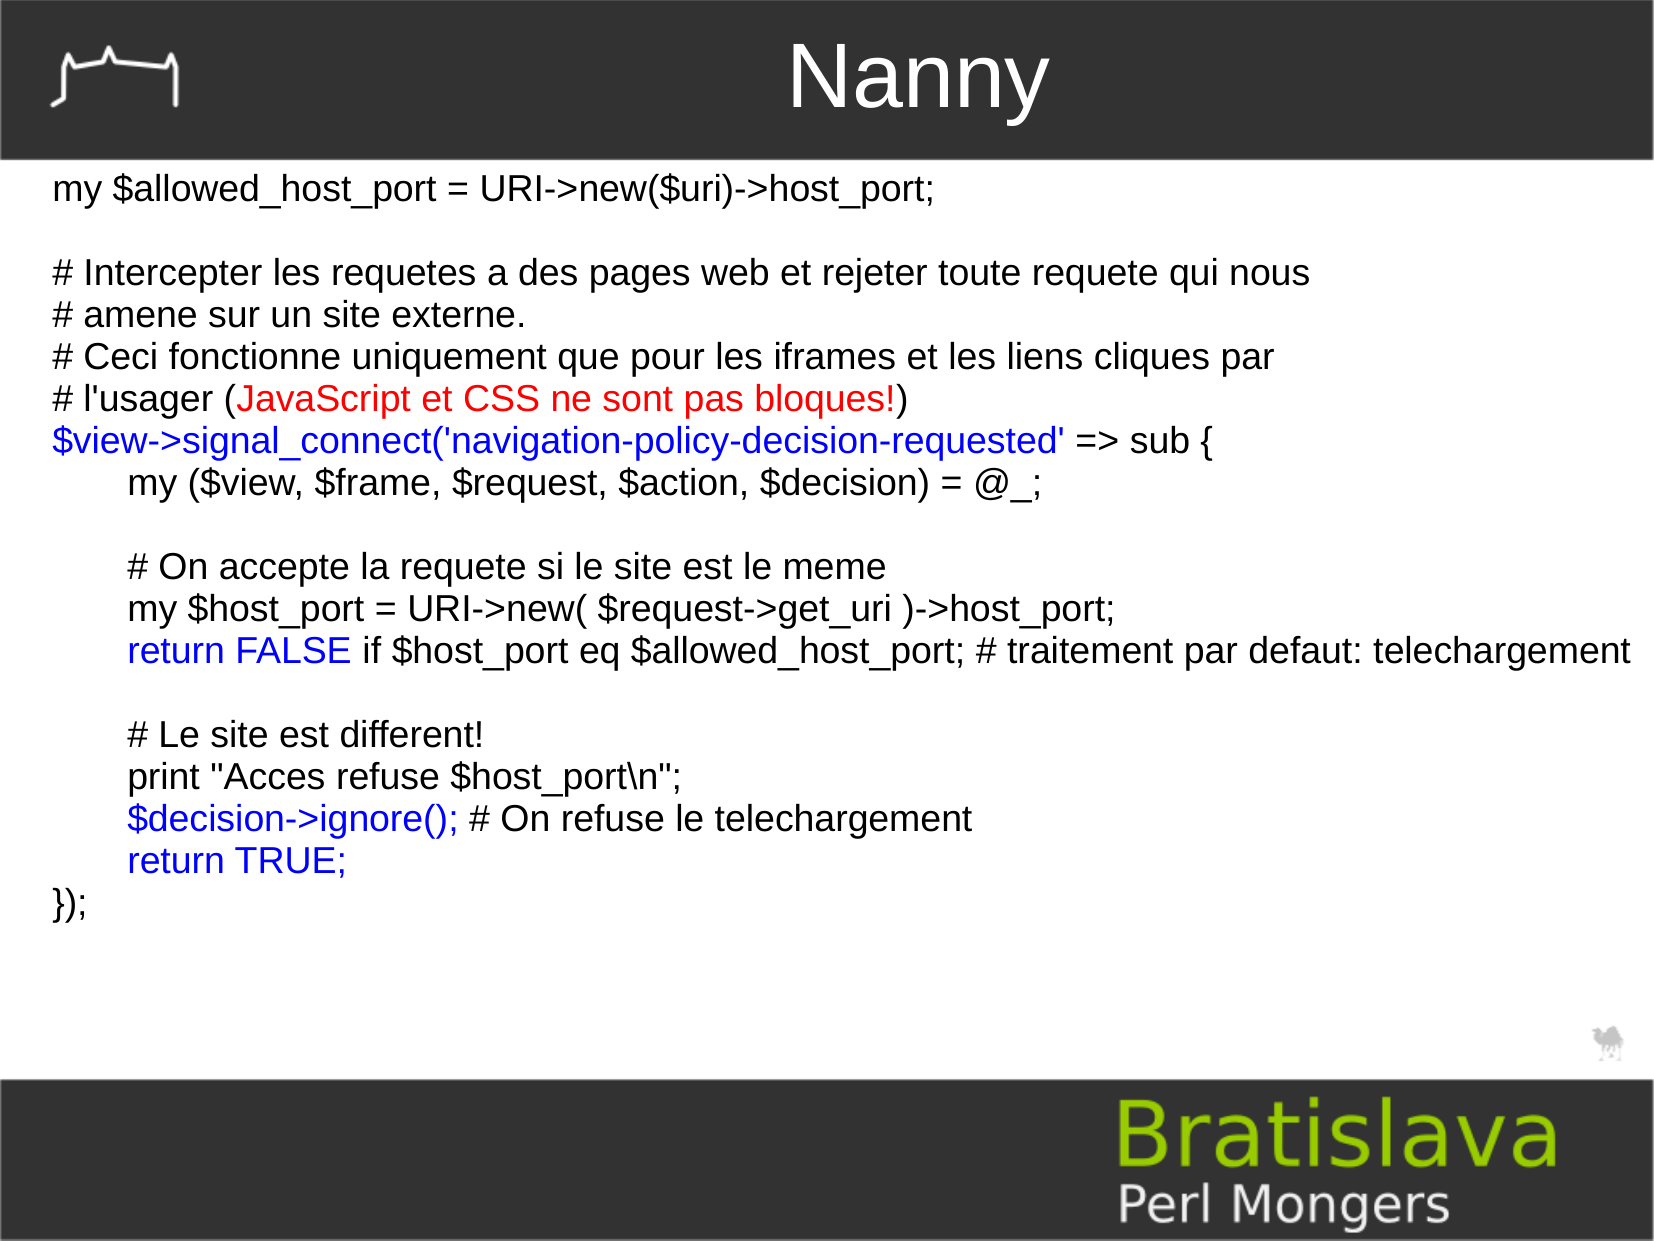

# Nanny
my $allowed_host_port = URI->new($uri)->host_port;
# Intercepter les requetes a des pages web et rejeter toute requete qui nous
# amene sur un site externe.
# Ceci fonctionne uniquement que pour les iframes et les liens cliques par
# l'usager (JavaScript et CSS ne sont pas bloques!)
$view->signal_connect('navigation-policy-decision-requested' => sub {
	my ($view, $frame, $request, $action, $decision) = @_;
	# On accepte la requete si le site est le meme
	my $host_port = URI->new( $request->get_uri )->host_port;
	return FALSE if $host_port eq $allowed_host_port; # traitement par defaut: telechargement
	# Le site est different!
	print "Acces refuse $host_port\n";
	$decision->ignore(); # On refuse le telechargement
	return TRUE;
});